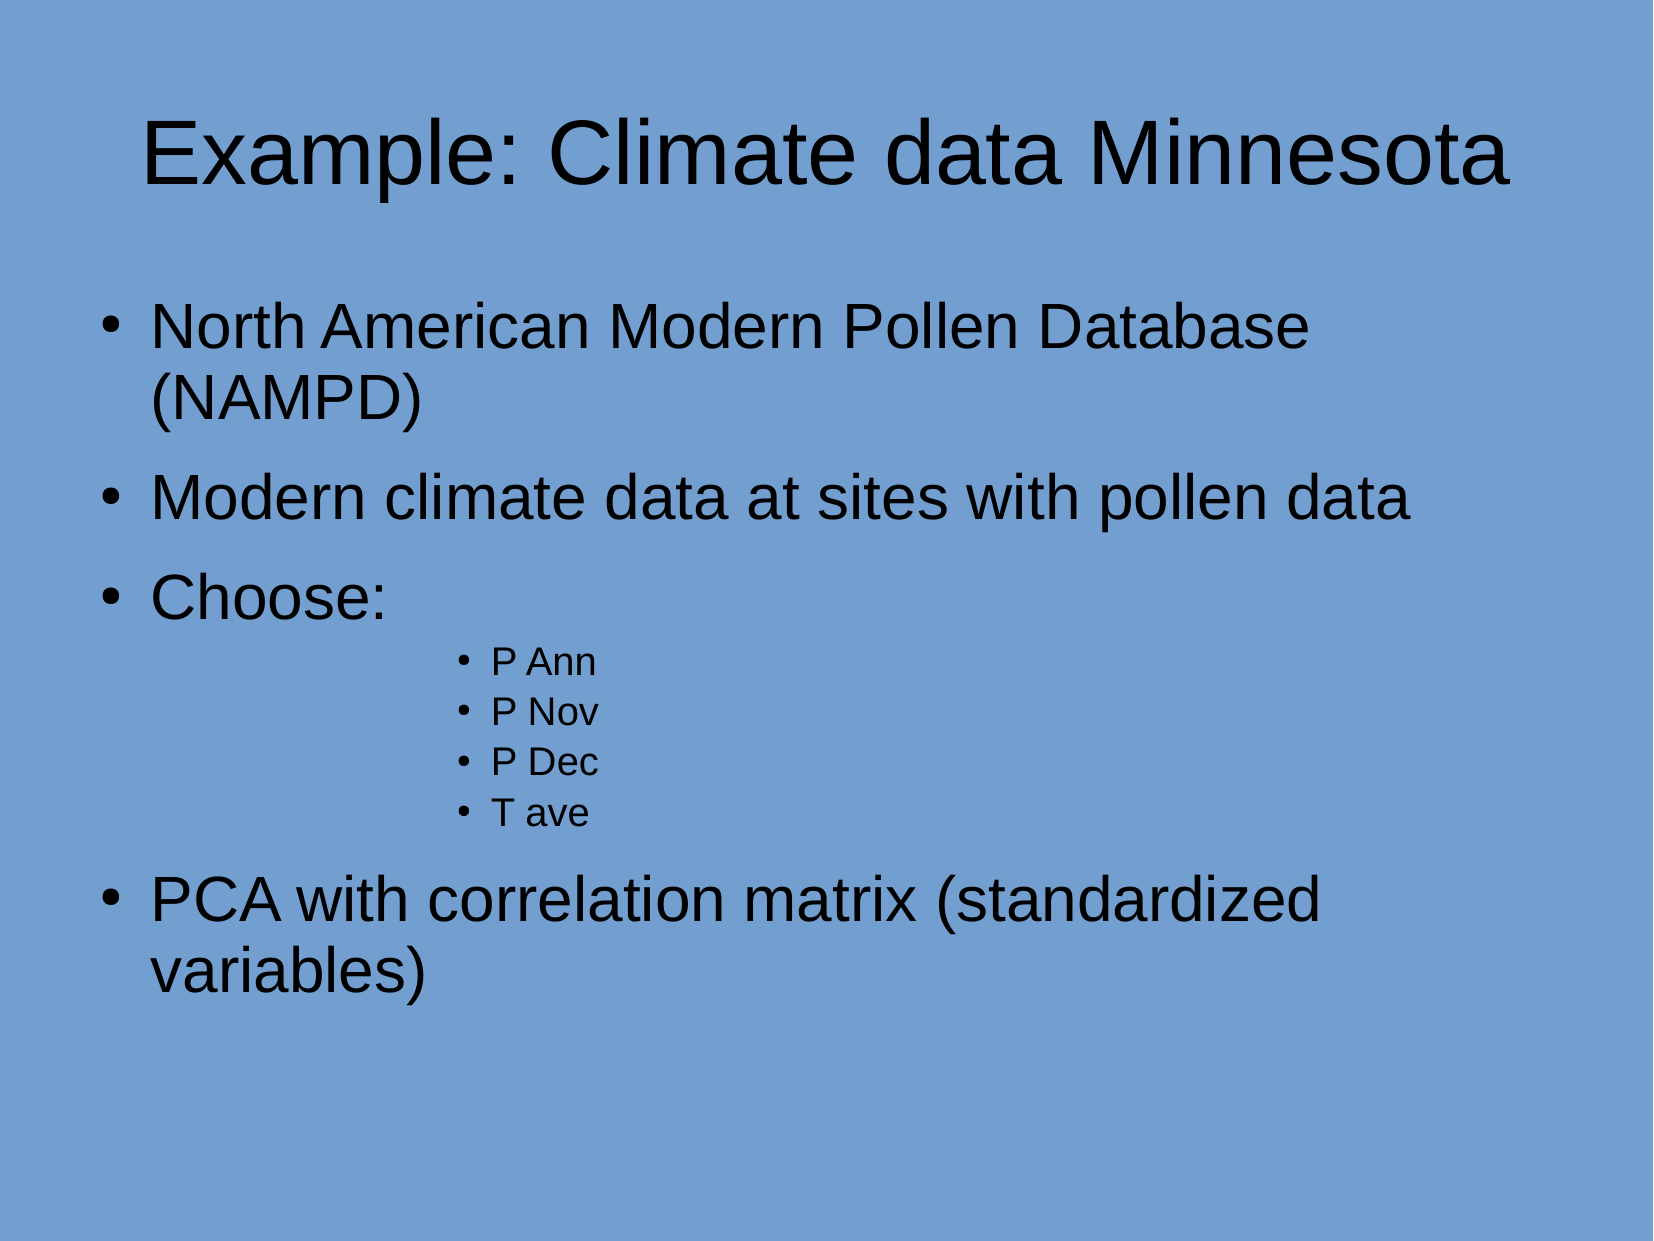

# Example: Climate data Minnesota
North American Modern Pollen Database (NAMPD)
Modern climate data at sites with pollen data
Choose:
P Ann
P Nov
P Dec
T ave
PCA with correlation matrix (standardized variables)